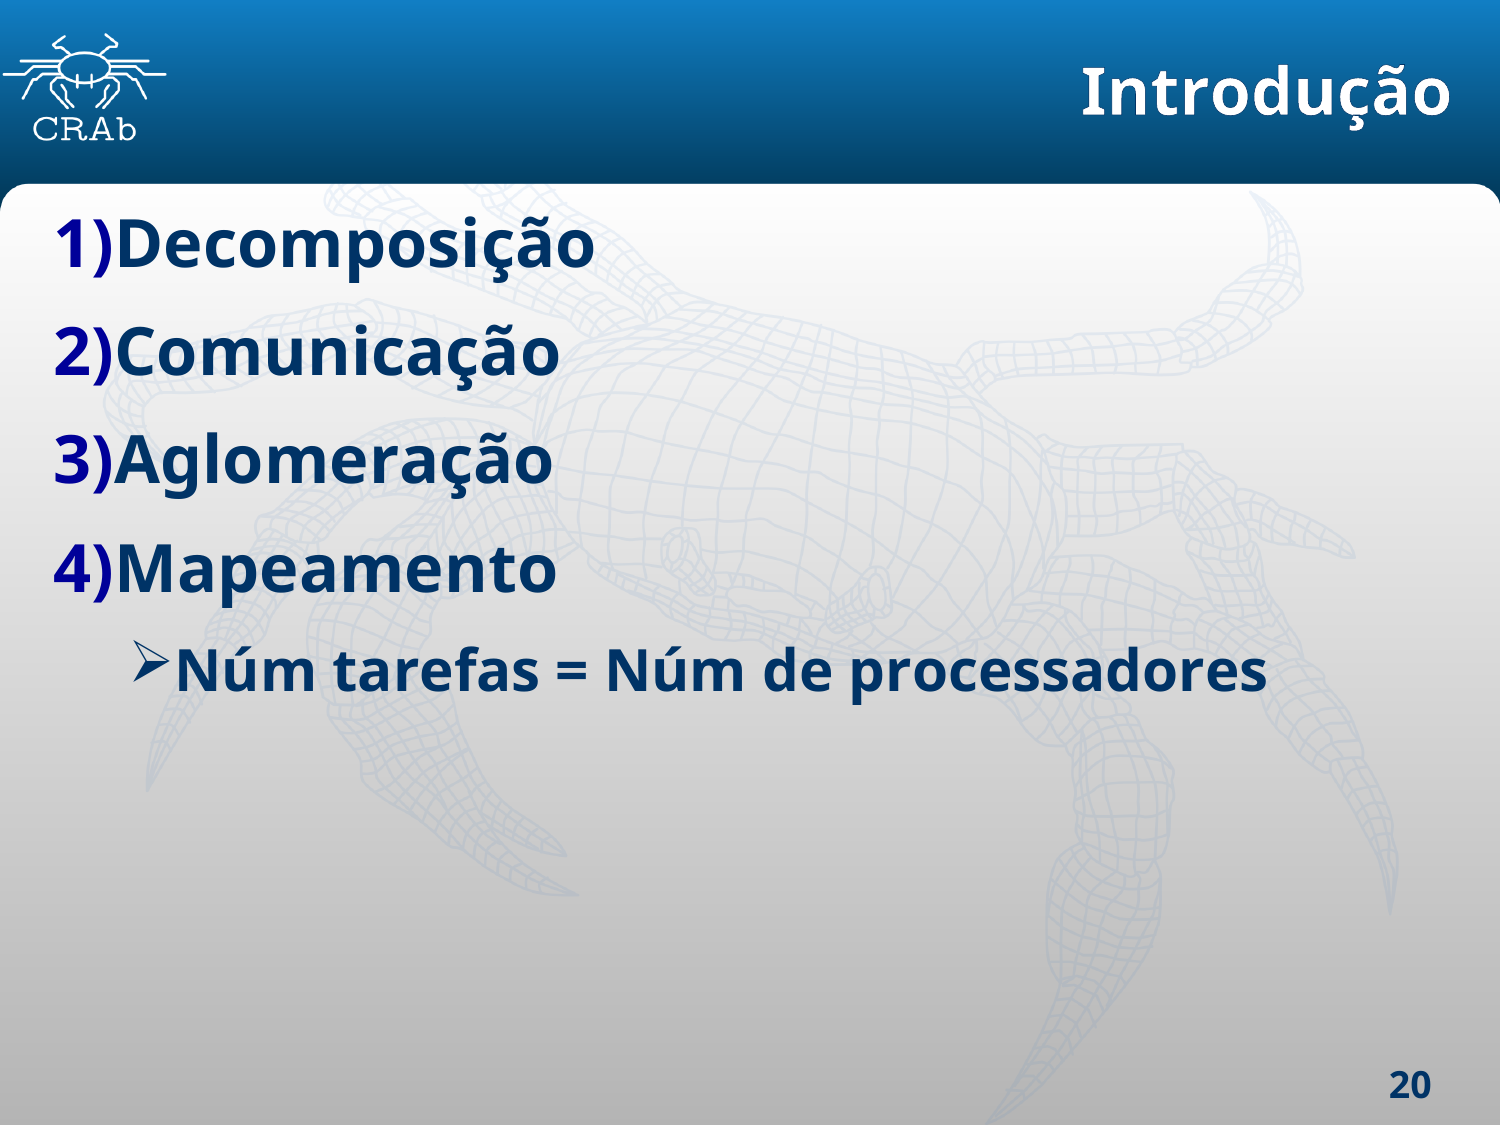

# Introdução
Decomposição
Comunicação
Aglomeração
Mapeamento
Núm tarefas = Núm de processadores